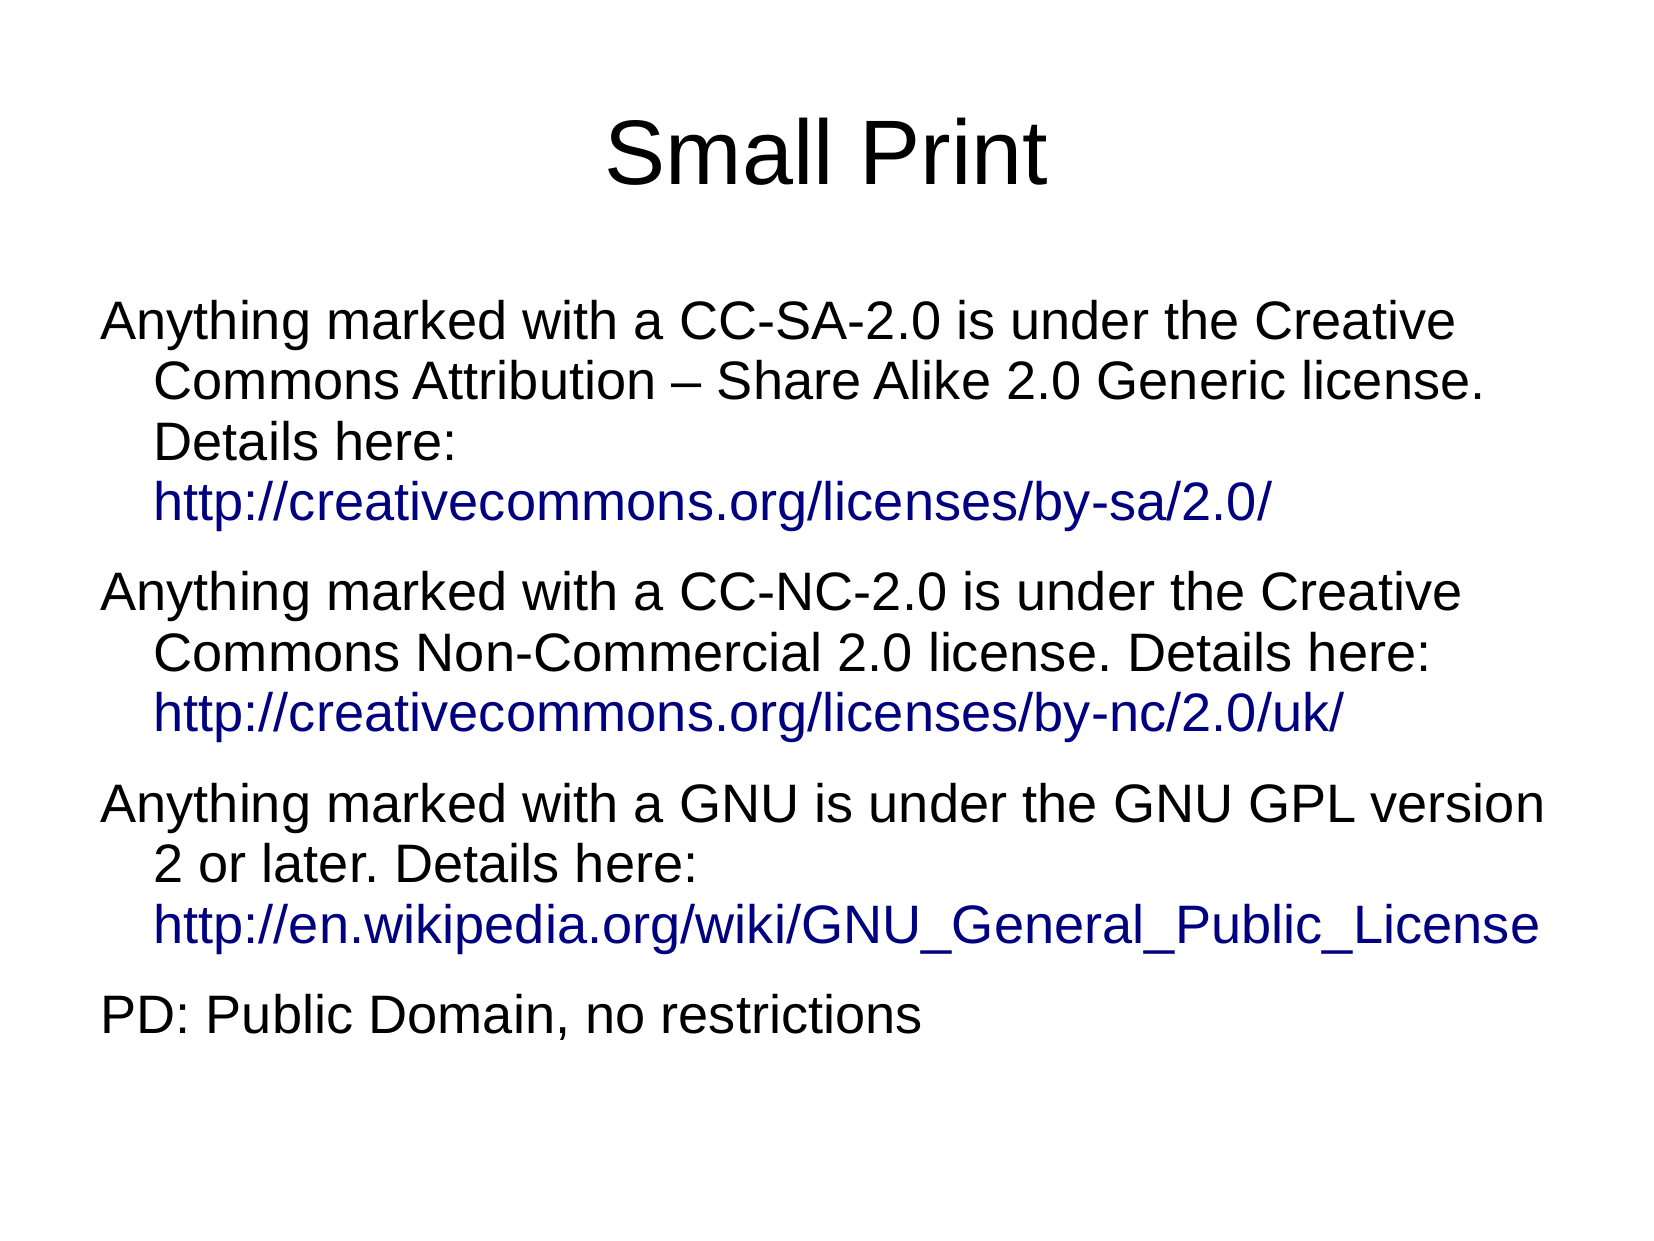

# Small Print
Anything marked with a CC-SA-2.0 is under the Creative Commons Attribution – Share Alike 2.0 Generic license. Details here: http://creativecommons.org/licenses/by-sa/2.0/
Anything marked with a CC-NC-2.0 is under the Creative Commons Non-Commercial 2.0 license. Details here:http://creativecommons.org/licenses/by-nc/2.0/uk/
Anything marked with a GNU is under the GNU GPL version 2 or later. Details here:http://en.wikipedia.org/wiki/GNU_General_Public_License
PD: Public Domain, no restrictions